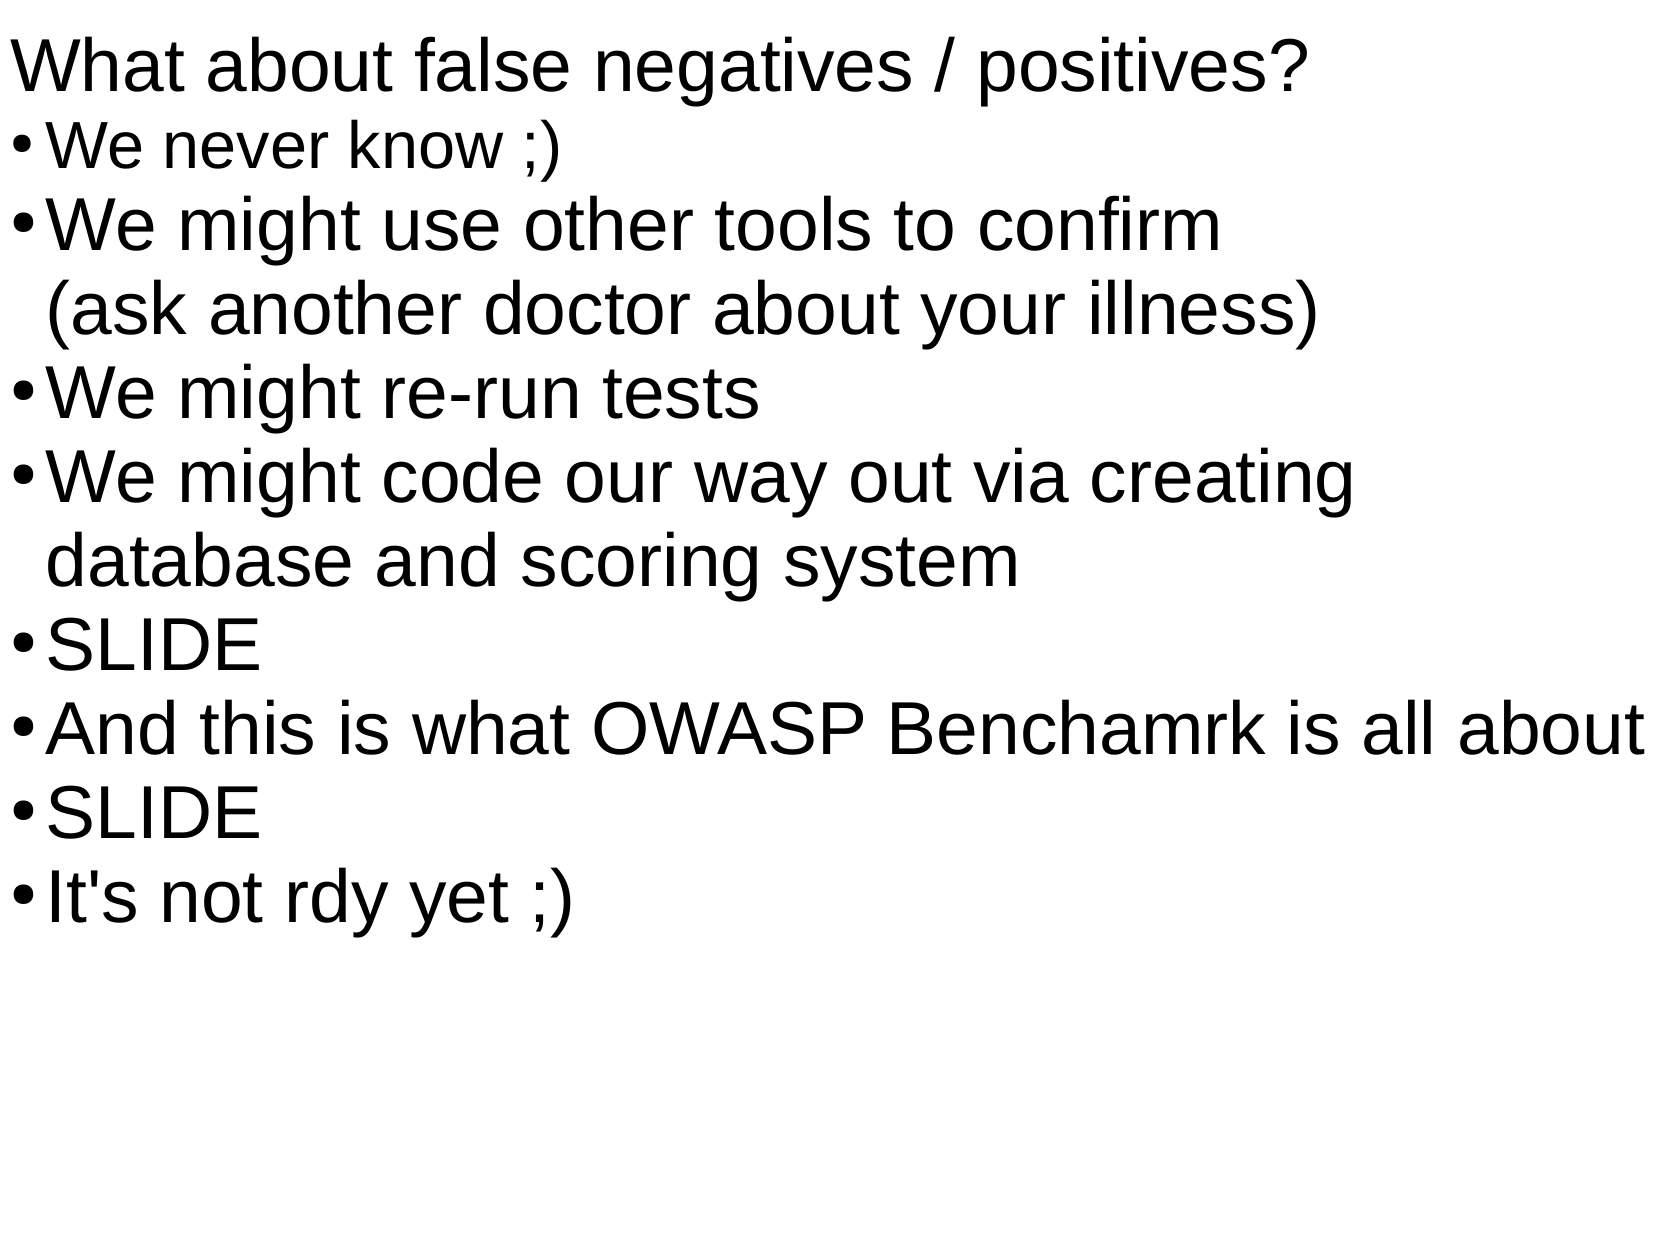

What about false negatives / positives?
We never know ;)
We might use other tools to confirm
(ask another doctor about your illness)
We might re-run tests
We might code our way out via creating
database and scoring system
SLIDE
And this is what OWASP Benchamrk is all about
SLIDE
It's not rdy yet ;)